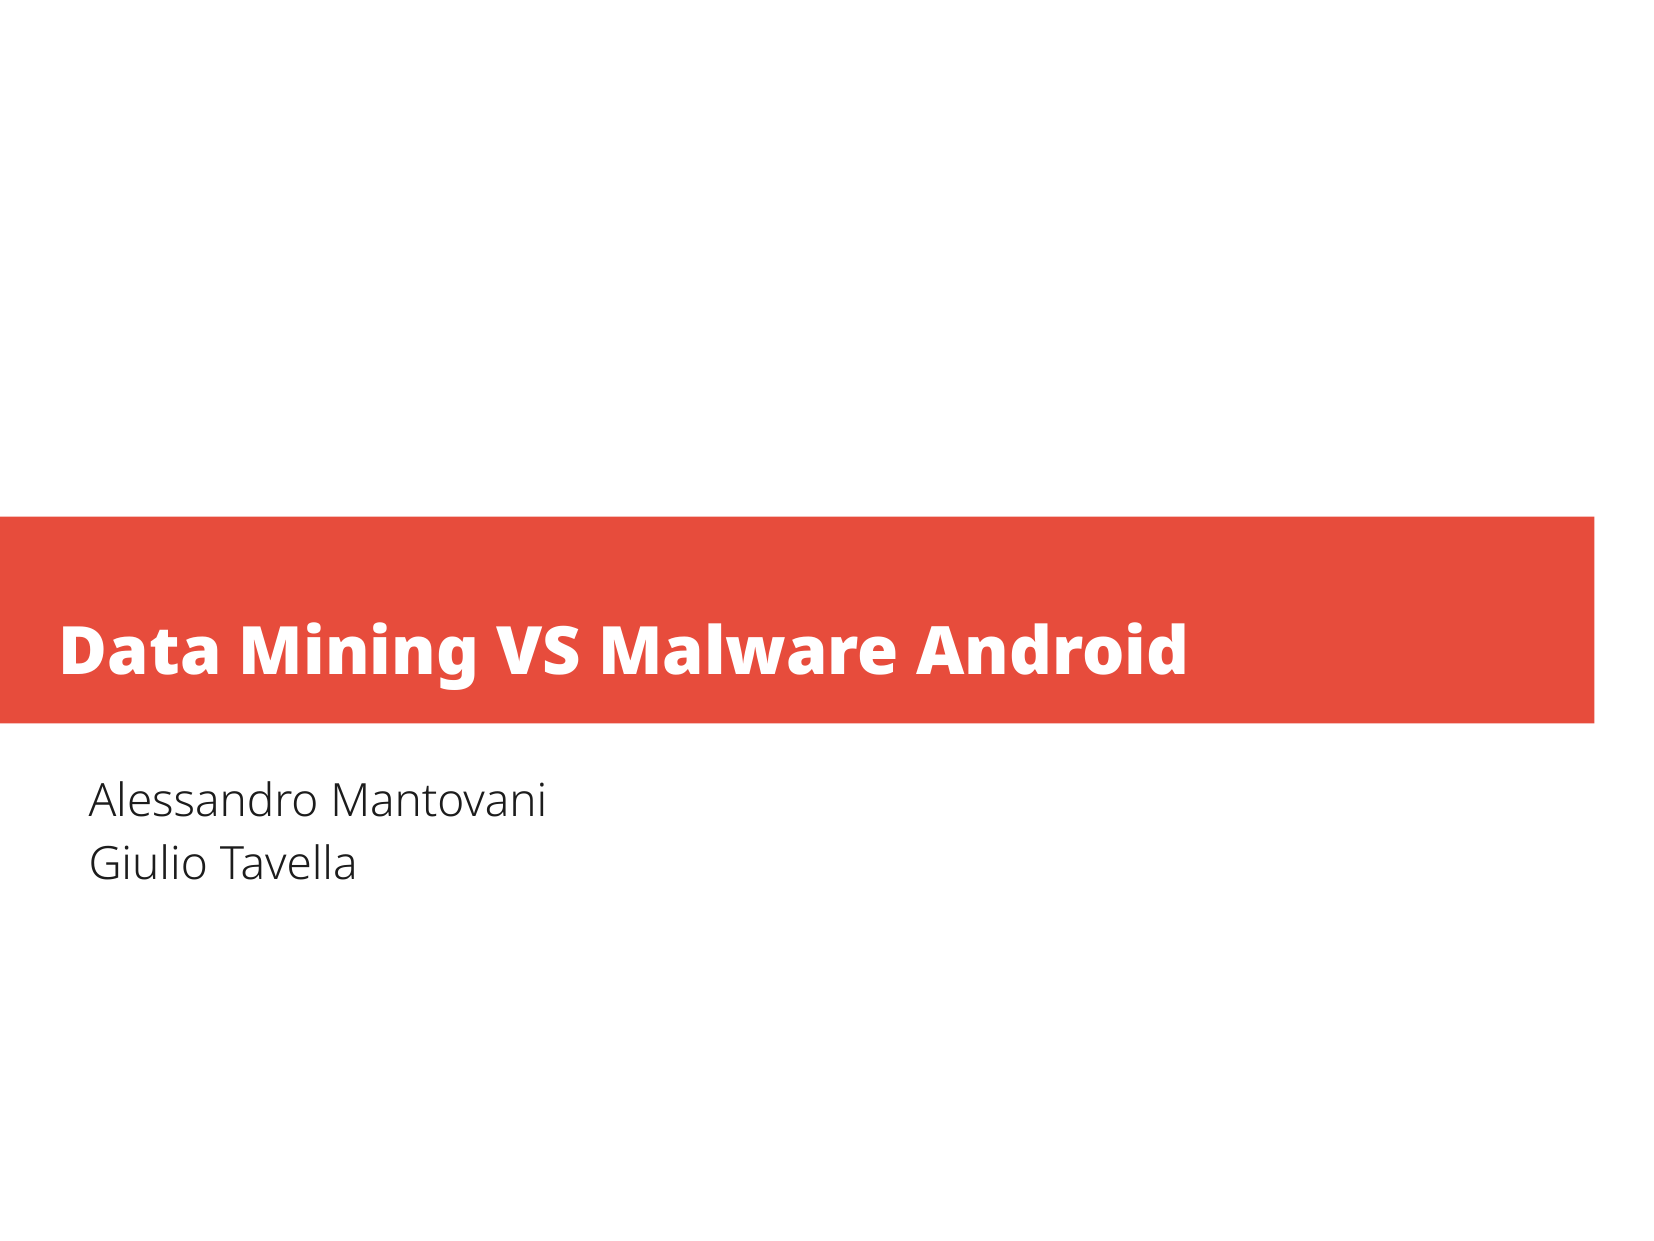

# Data Mining VS Malware Android
Alessandro Mantovani
Giulio Tavella